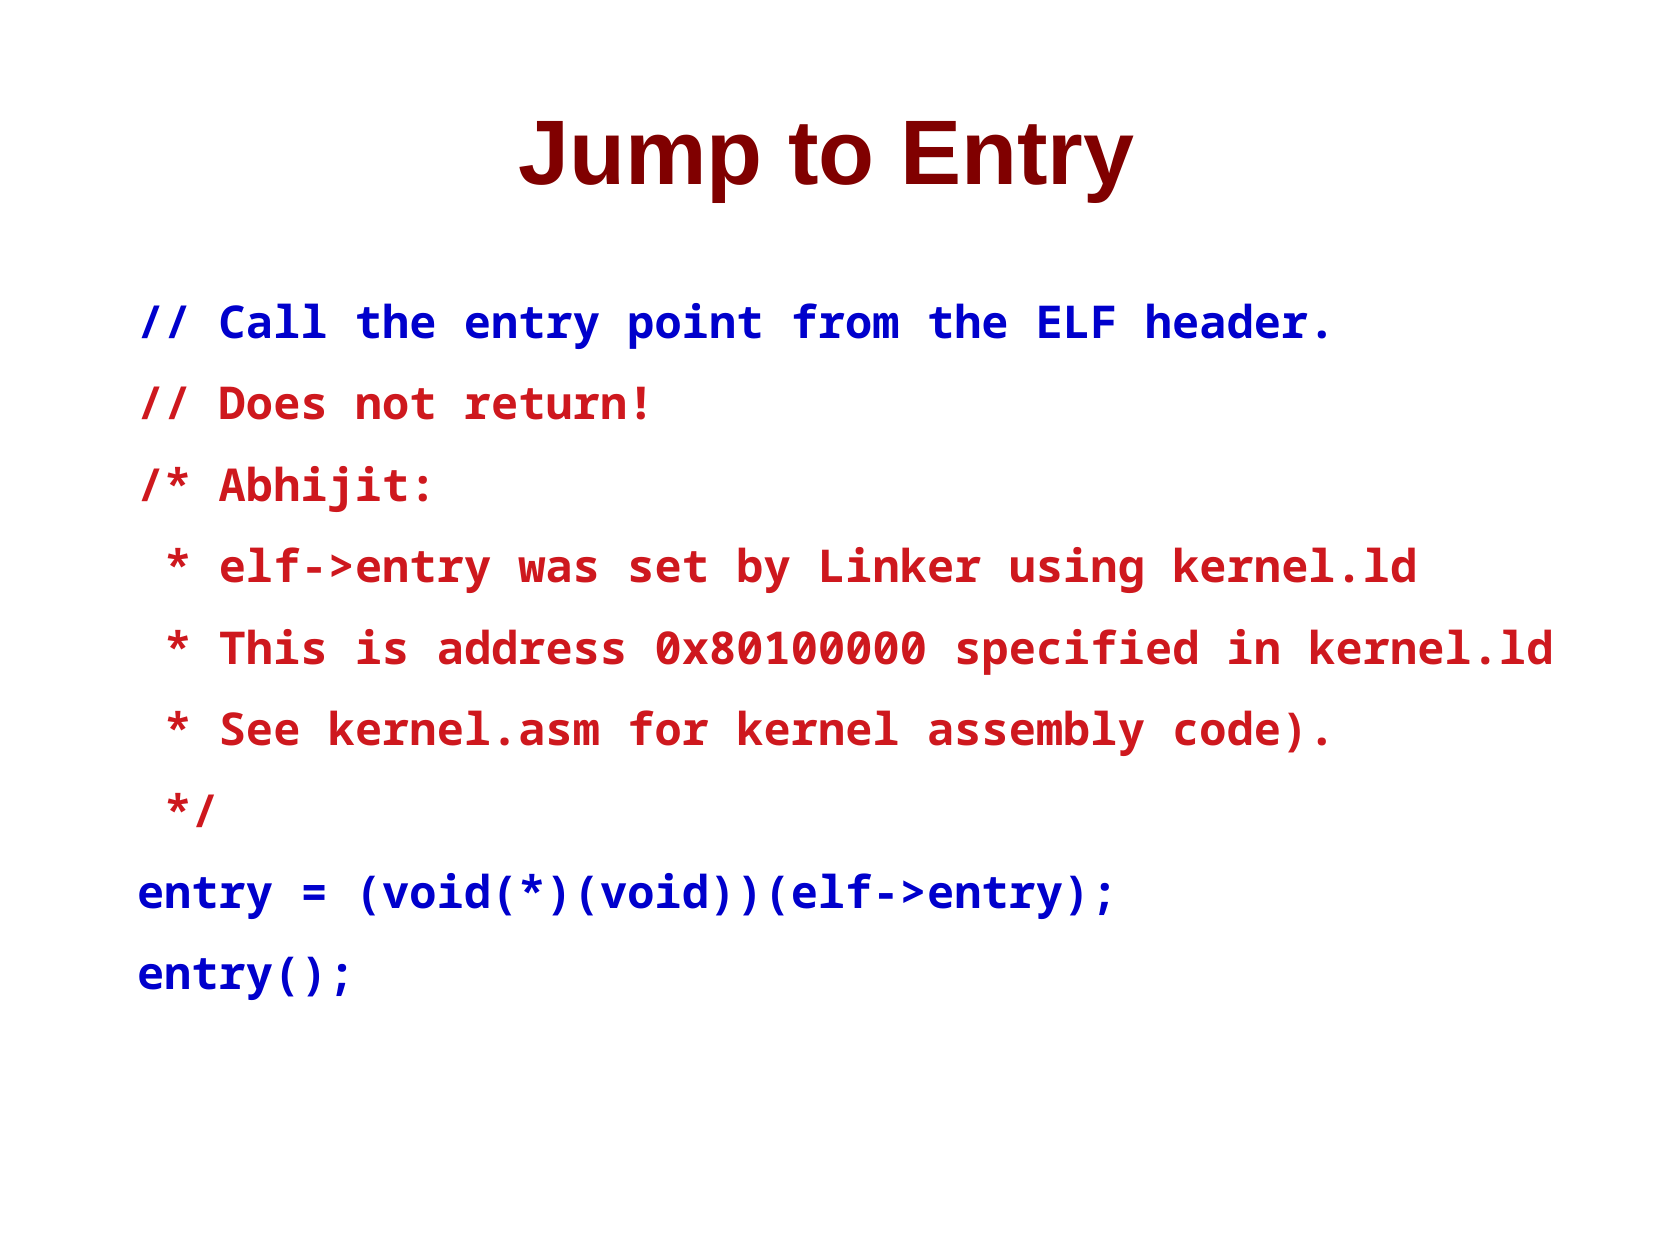

# Jump to Entry
 // Call the entry point from the ELF header.
 // Does not return!
 /* Abhijit:
 * elf->entry was set by Linker using kernel.ld
 * This is address 0x80100000 specified in kernel.ld
 * See kernel.asm for kernel assembly code).
 */
 entry = (void(*)(void))(elf->entry);
 entry();